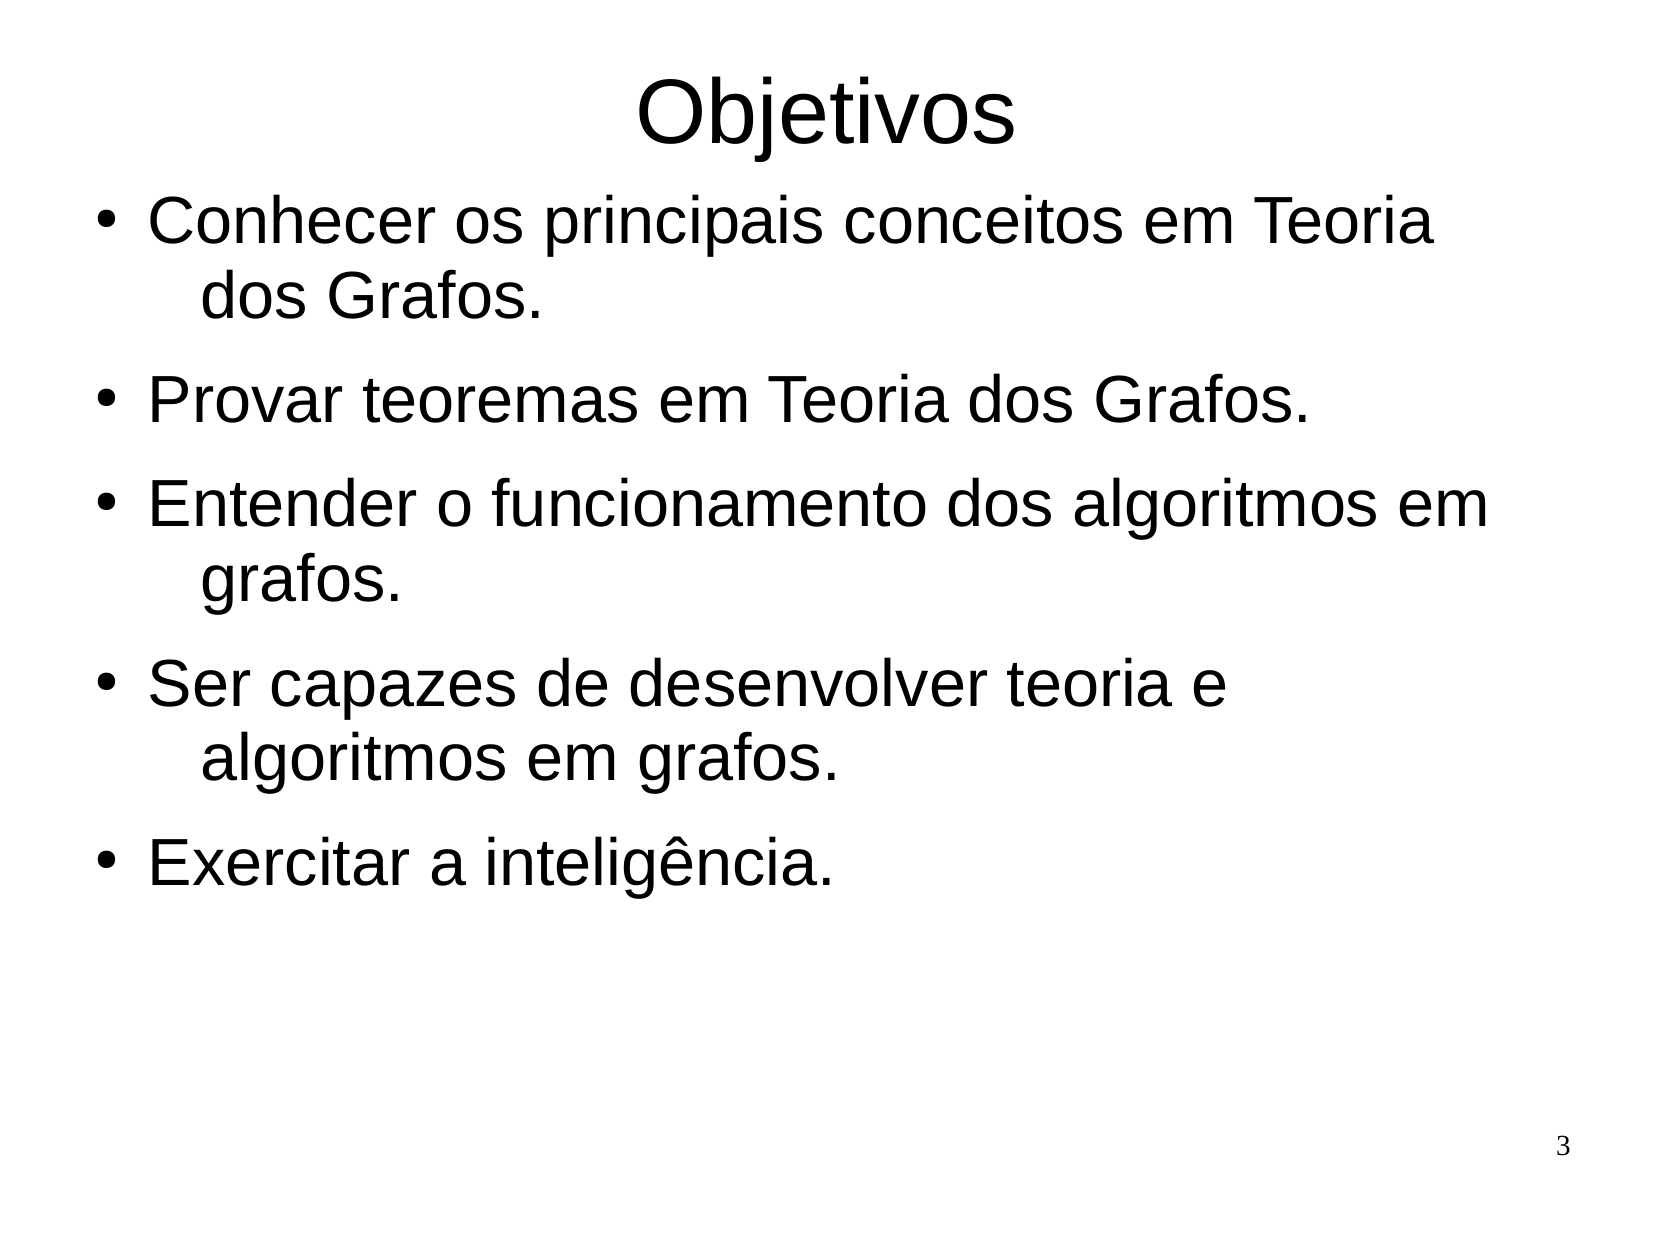

# Objetivos
Conhecer os principais conceitos em Teoria dos Grafos.
Provar teoremas em Teoria dos Grafos.
Entender o funcionamento dos algoritmos em grafos.
Ser capazes de desenvolver teoria e algoritmos em grafos.
Exercitar a inteligência.
3